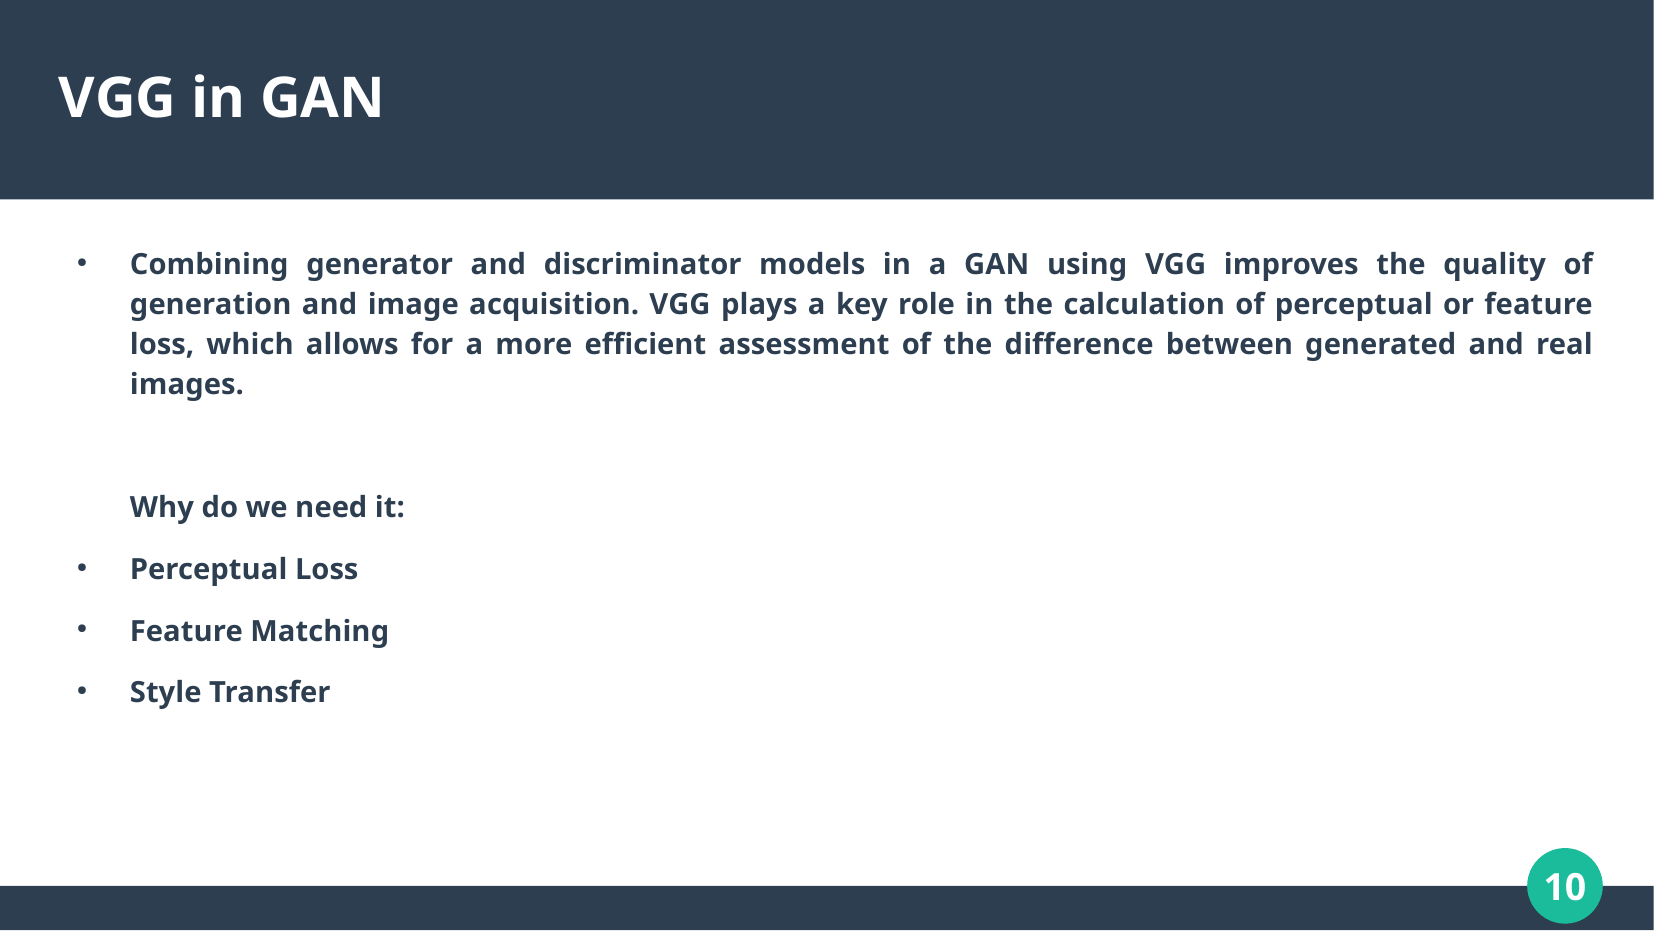

VGG in GAN
# Combining generator and discriminator models in a GAN using VGG improves the quality of generation and image acquisition. VGG plays a key role in the calculation of perceptual or feature loss, which allows for a more efficient assessment of the difference between generated and real images.
Why do we need it:
Perceptual Loss
Feature Matching
Style Transfer